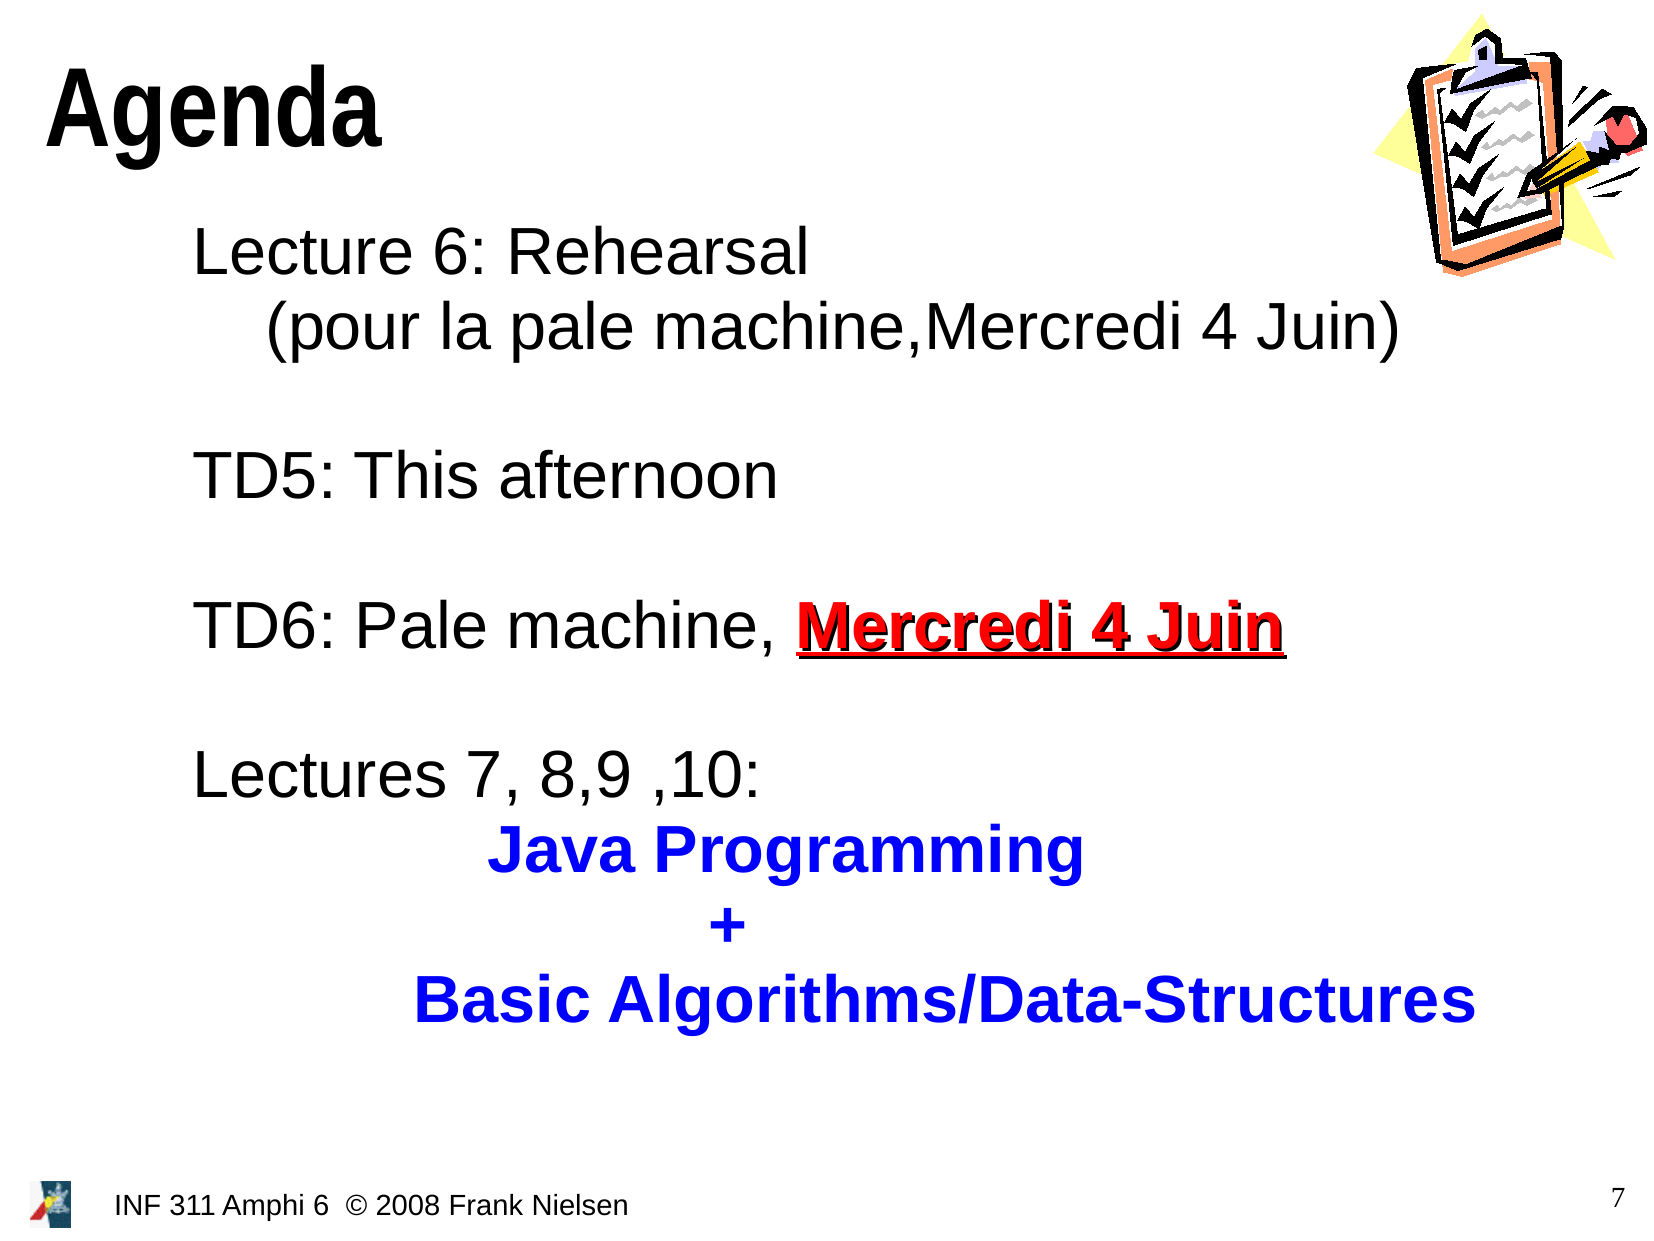

Agenda
Lecture 6: Rehearsal
	(pour la pale machine,Mercredi 4 Juin)
TD5: This afternoon
TD6: Pale machine, Mercredi 4 Juin
Lectures 7, 8,9 ,10:
				Java Programming
							+
			Basic Algorithms/Data-Structures